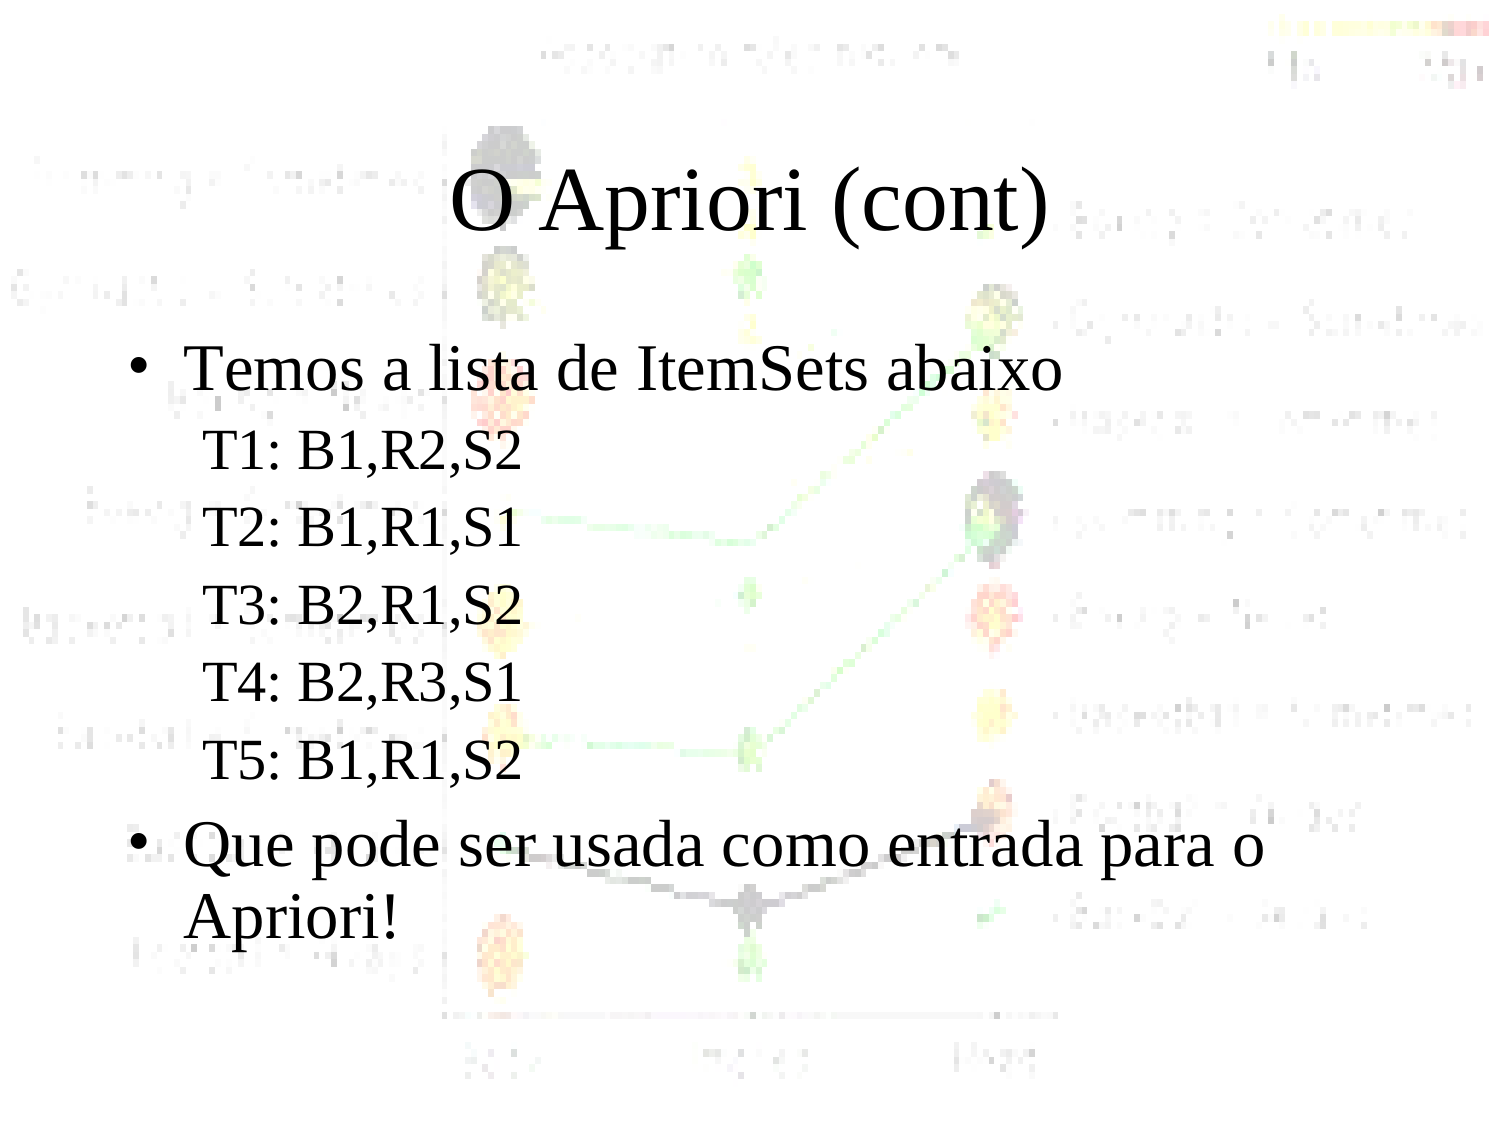

# O Apriori (cont)
Temos a lista de ItemSets abaixo
T1: B1,R2,S2
T2: B1,R1,S1
T3: B2,R1,S2
T4: B2,R3,S1
T5: B1,R1,S2
Que pode ser usada como entrada para o Apriori!